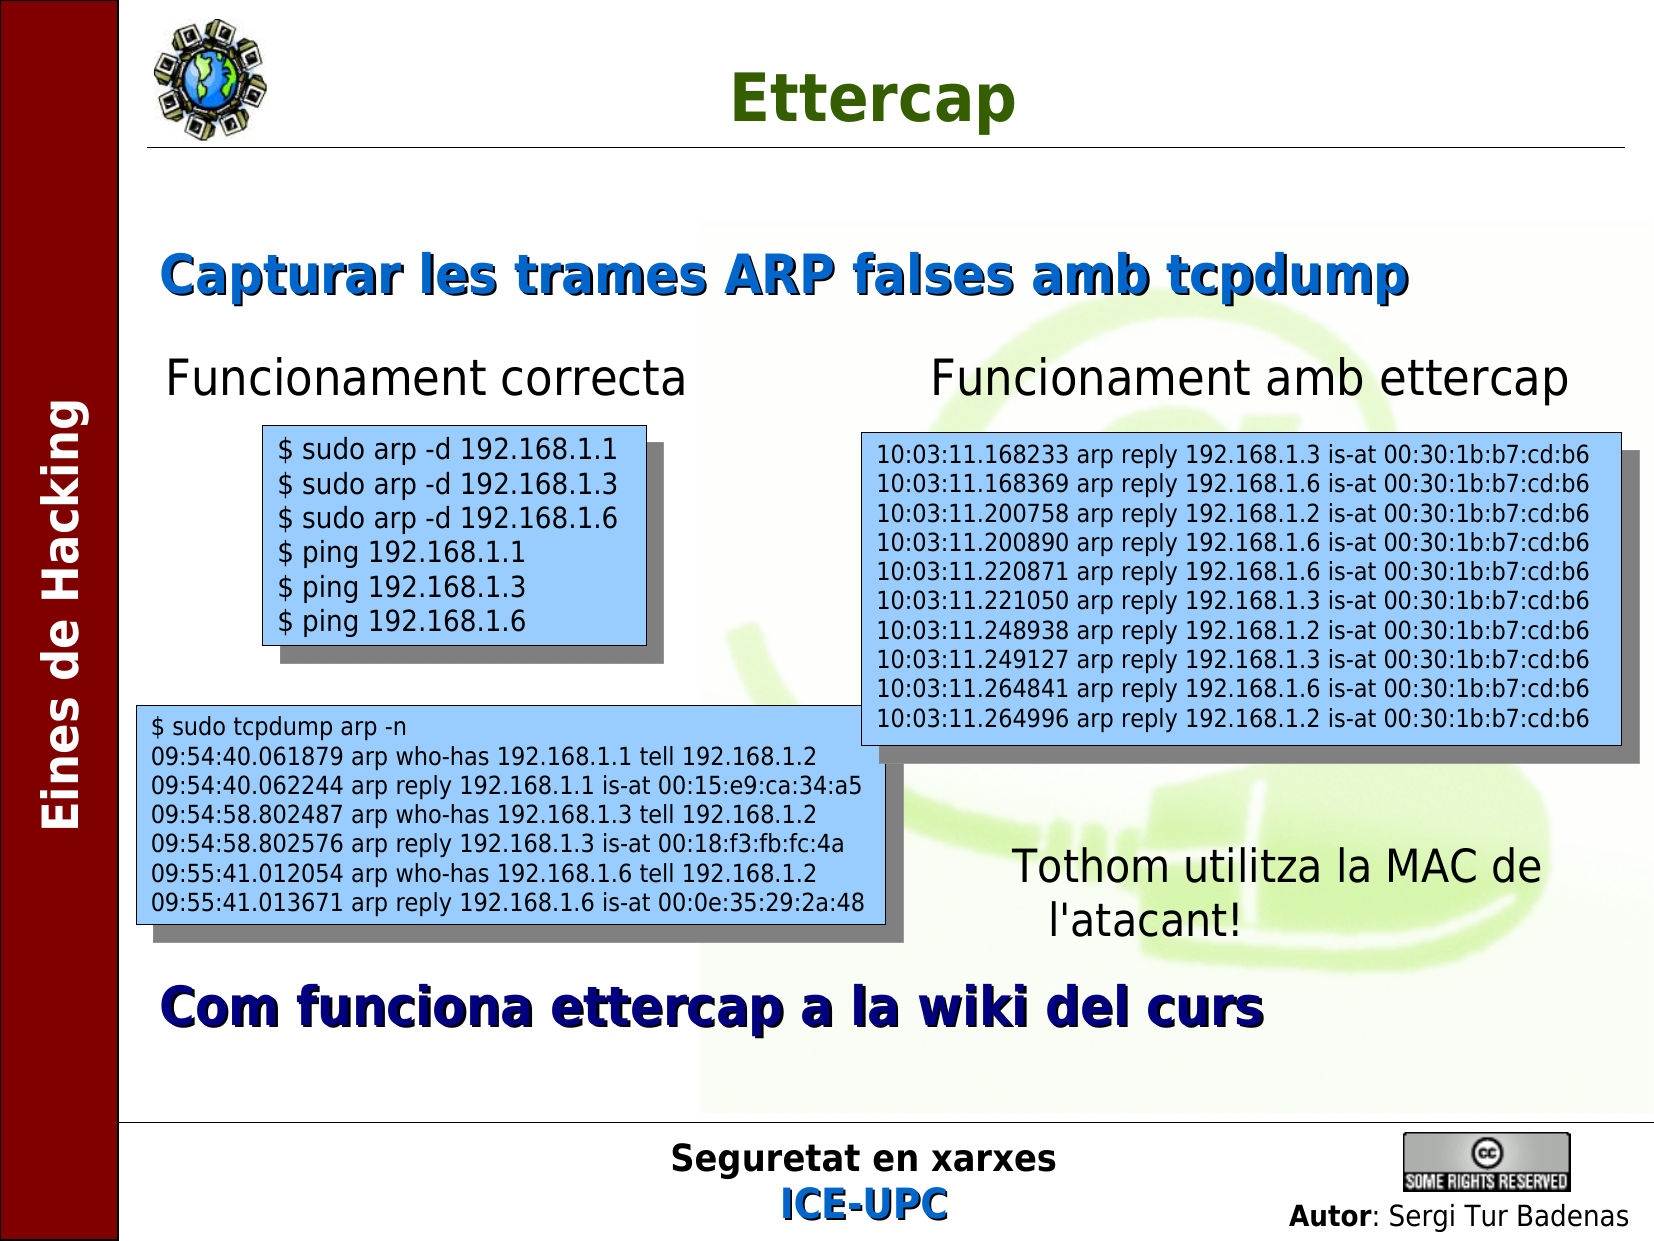

# Ettercap
Capturar les trames ARP falses amb tcpdump
Funcionament correcta
Funcionament amb ettercap
Tothom utilitza la MAC de l'atacant!
$ sudo arp -d 192.168.1.1
$ sudo arp -d 192.168.1.3
$ sudo arp -d 192.168.1.6
$ ping 192.168.1.1
$ ping 192.168.1.3
$ ping 192.168.1.6
10:03:11.168233 arp reply 192.168.1.3 is-at 00:30:1b:b7:cd:b6
10:03:11.168369 arp reply 192.168.1.6 is-at 00:30:1b:b7:cd:b6
10:03:11.200758 arp reply 192.168.1.2 is-at 00:30:1b:b7:cd:b6
10:03:11.200890 arp reply 192.168.1.6 is-at 00:30:1b:b7:cd:b6
10:03:11.220871 arp reply 192.168.1.6 is-at 00:30:1b:b7:cd:b6
10:03:11.221050 arp reply 192.168.1.3 is-at 00:30:1b:b7:cd:b6
10:03:11.248938 arp reply 192.168.1.2 is-at 00:30:1b:b7:cd:b6
10:03:11.249127 arp reply 192.168.1.3 is-at 00:30:1b:b7:cd:b6
10:03:11.264841 arp reply 192.168.1.6 is-at 00:30:1b:b7:cd:b6
10:03:11.264996 arp reply 192.168.1.2 is-at 00:30:1b:b7:cd:b6
$ sudo tcpdump arp -n
09:54:40.061879 arp who-has 192.168.1.1 tell 192.168.1.2
09:54:40.062244 arp reply 192.168.1.1 is-at 00:15:e9:ca:34:a5
09:54:58.802487 arp who-has 192.168.1.3 tell 192.168.1.2
09:54:58.802576 arp reply 192.168.1.3 is-at 00:18:f3:fb:fc:4a
09:55:41.012054 arp who-has 192.168.1.6 tell 192.168.1.2
09:55:41.013671 arp reply 192.168.1.6 is-at 00:0e:35:29:2a:48
Com funciona ettercap a la wiki del curs